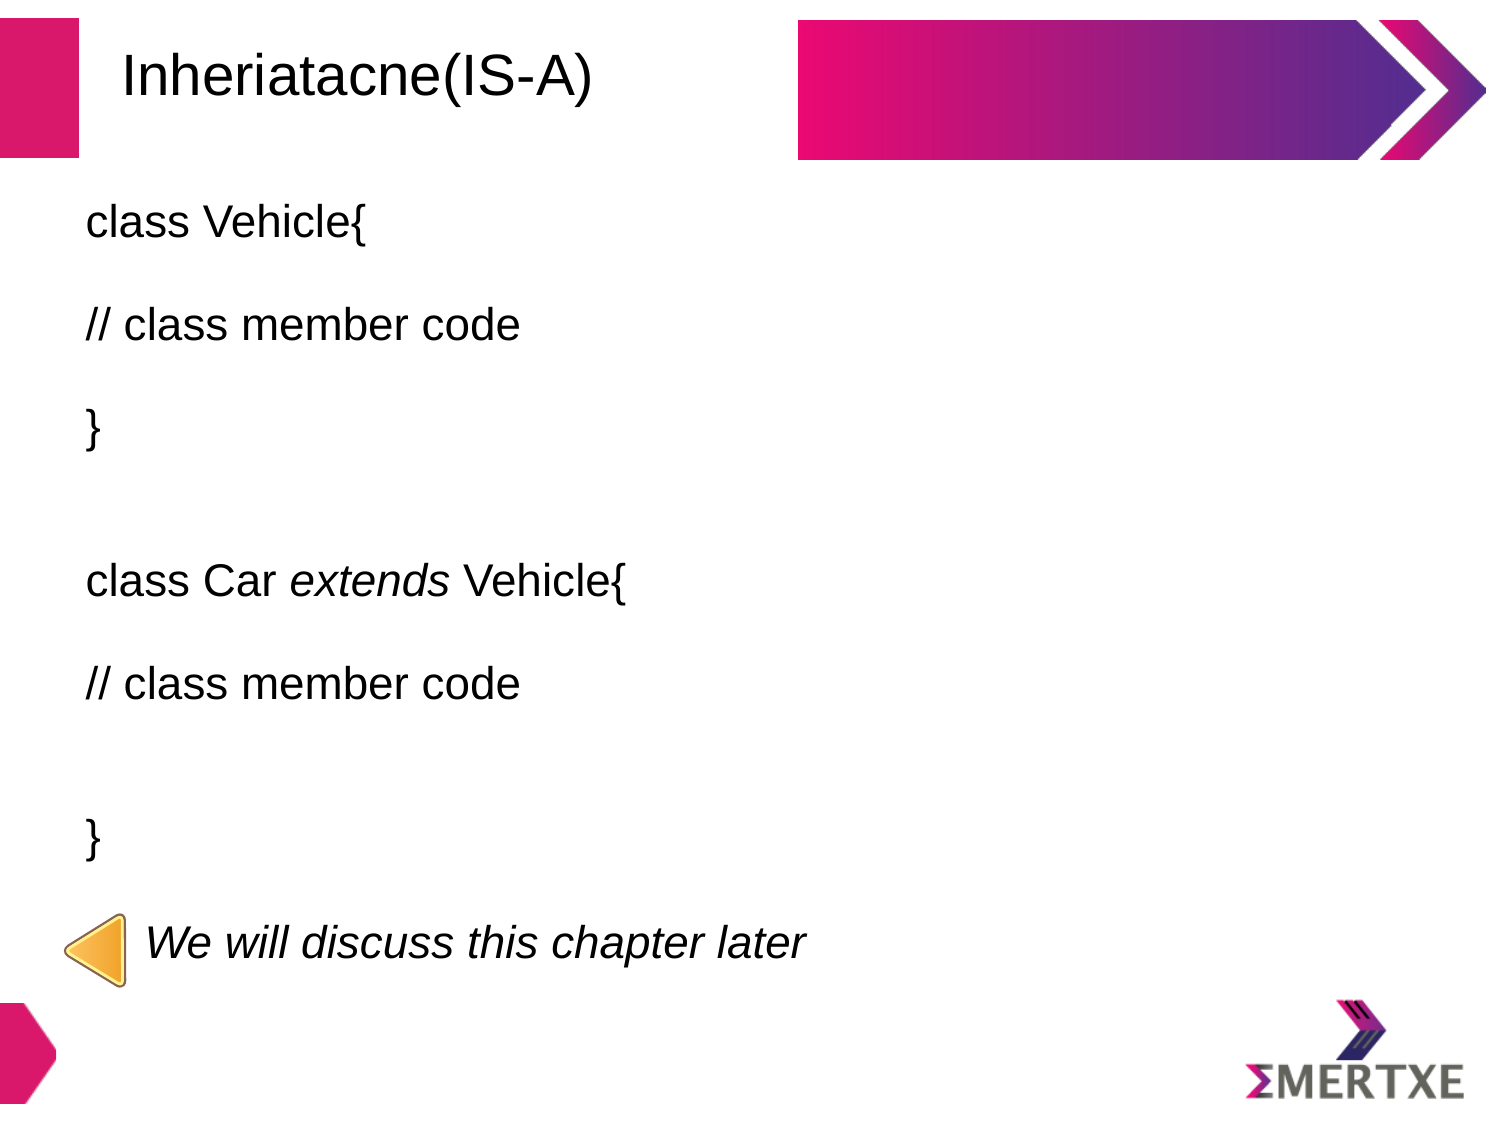

Inheriatacne(IS-A)
class Vehicle{
// class member code
}
class Car extends Vehicle{
// class member code
}
We will discuss this chapter later